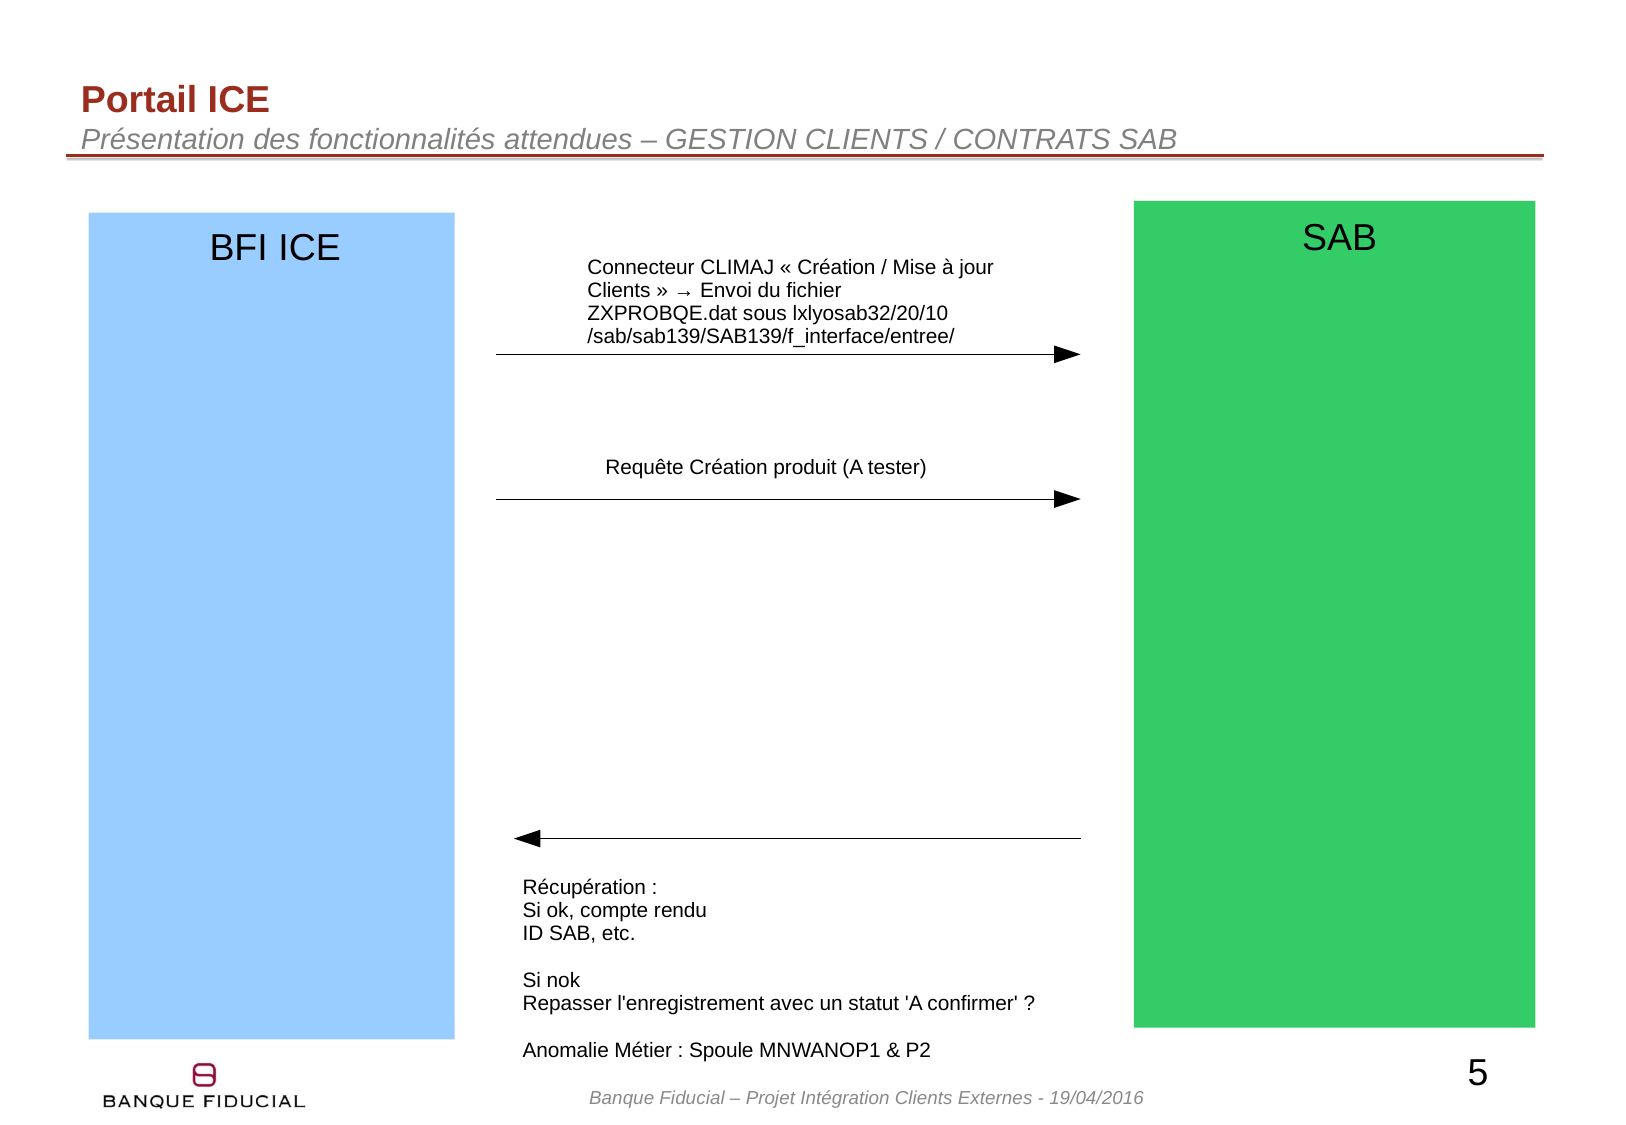

# Portail ICE Présentation des fonctionnalités attendues – GESTION CLIENTS / CONTRATS SAB
SAB
BFI ICE
Connecteur CLIMAJ « Création / Mise à jour Clients » → Envoi du fichier ZXPROBQE.dat sous lxlyosab32/20/10 /sab/sab139/SAB139/f_interface/entree/
Requête Création produit (A tester)
Récupération :
Si ok, compte rendu
ID SAB, etc.
Si nok
Repasser l'enregistrement avec un statut 'A confirmer' ?
Anomalie Métier : Spoule MNWANOP1 & P2